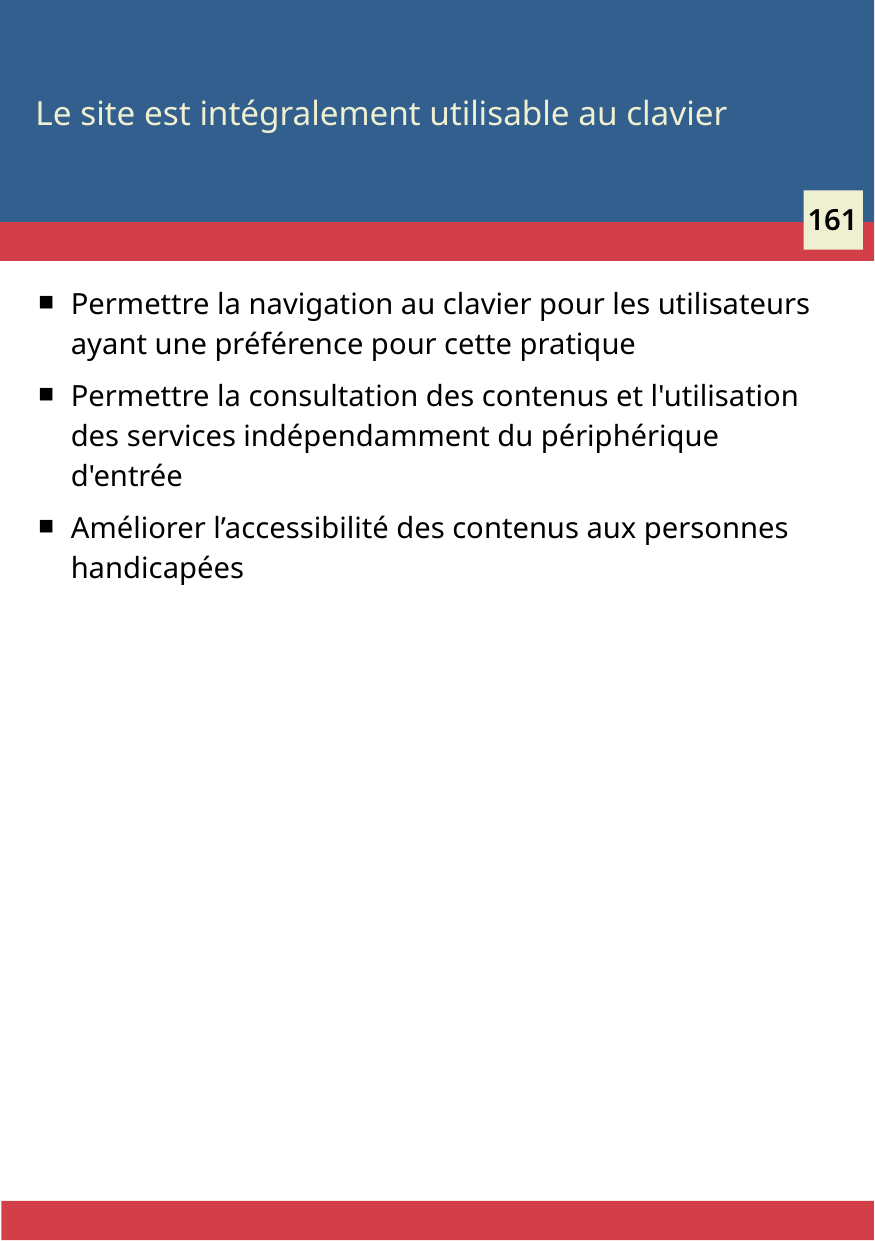

# Le site est intégralement utilisable au clavier
161
Permettre la navigation au clavier pour les utilisateurs ayant une préférence pour cette pratique
Permettre la consultation des contenus et l'utilisation des services indépendamment du périphérique d'entrée
Améliorer l’accessibilité des contenus aux personnes handicapées